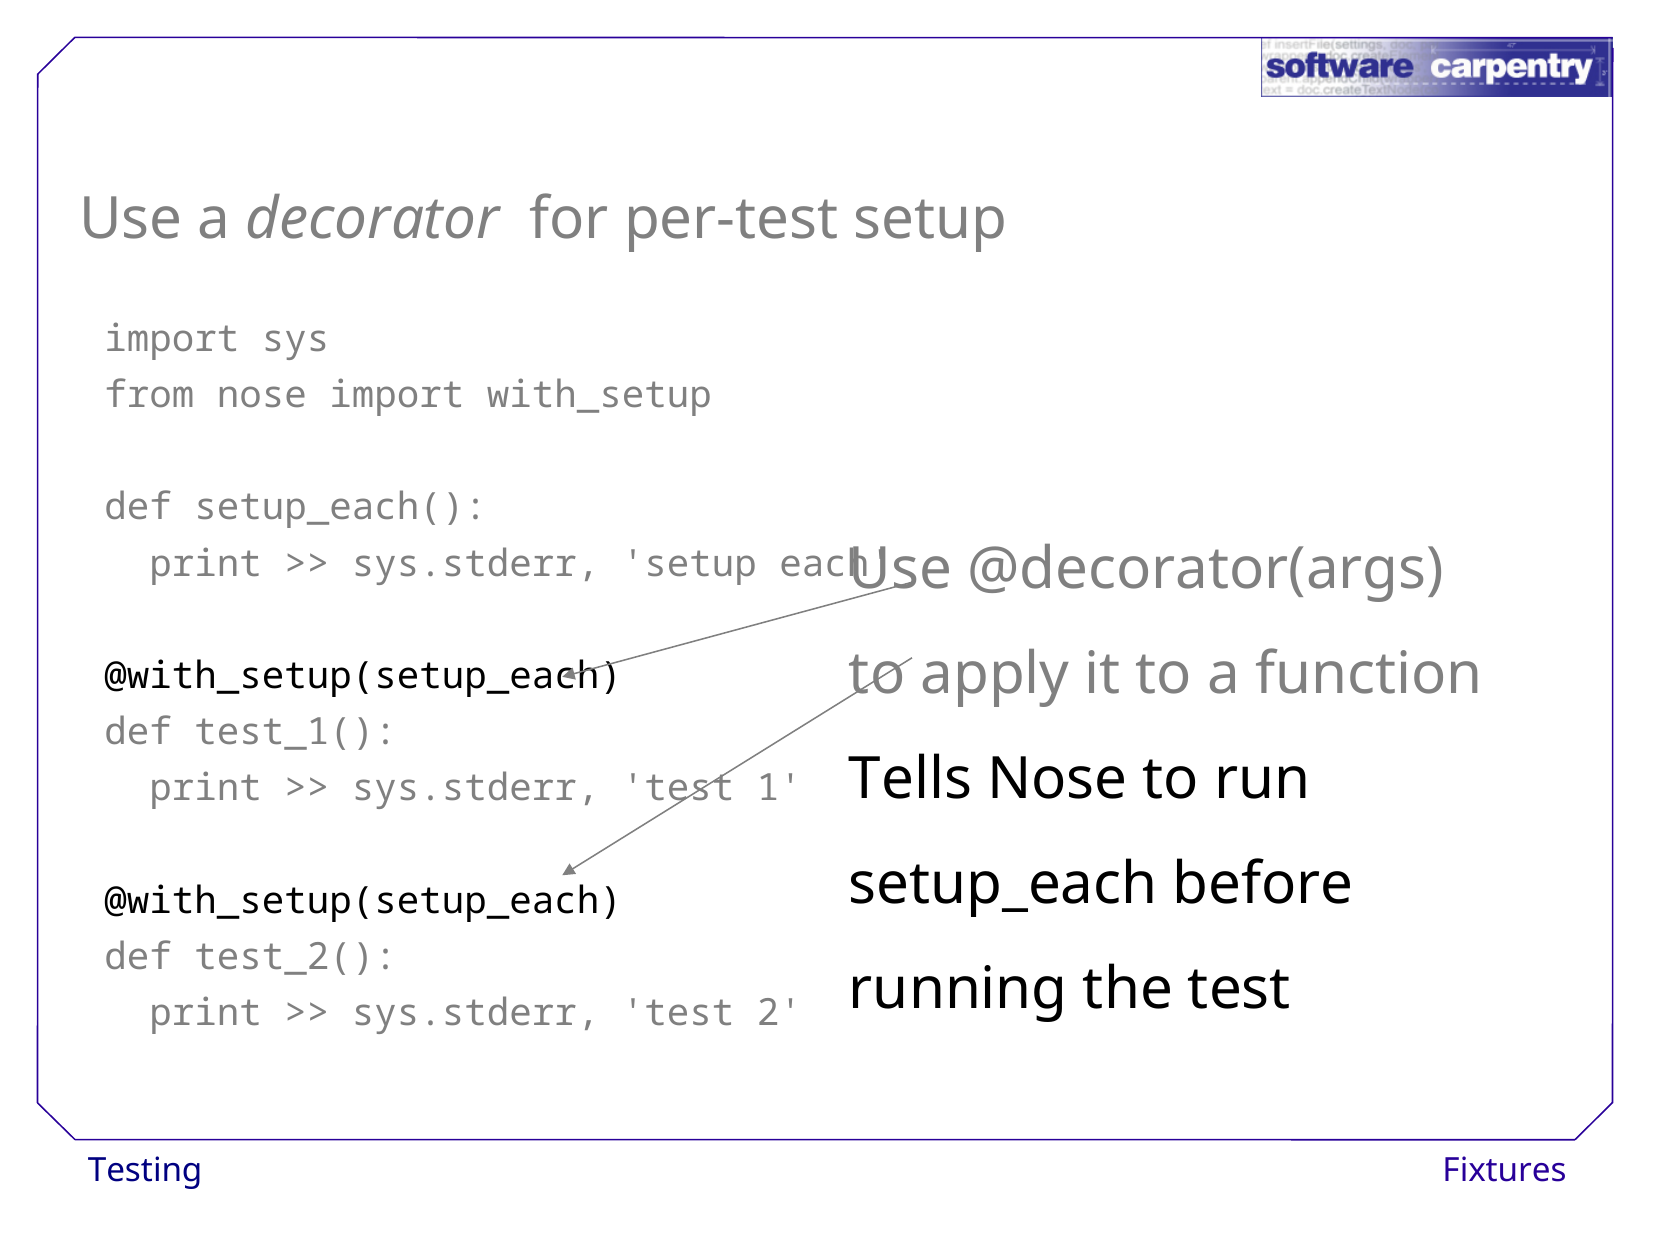

Use a decorator for per-test setup
import sys
from nose import with_setup
def setup_each():
 print >> sys.stderr, 'setup each'
@with_setup(setup_each)
def test_1():
 print >> sys.stderr, 'test 1'
@with_setup(setup_each)
def test_2():
 print >> sys.stderr, 'test 2'
Use @decorator(args)
to apply it to a function
Tells Nose to run
setup_each before
running the test